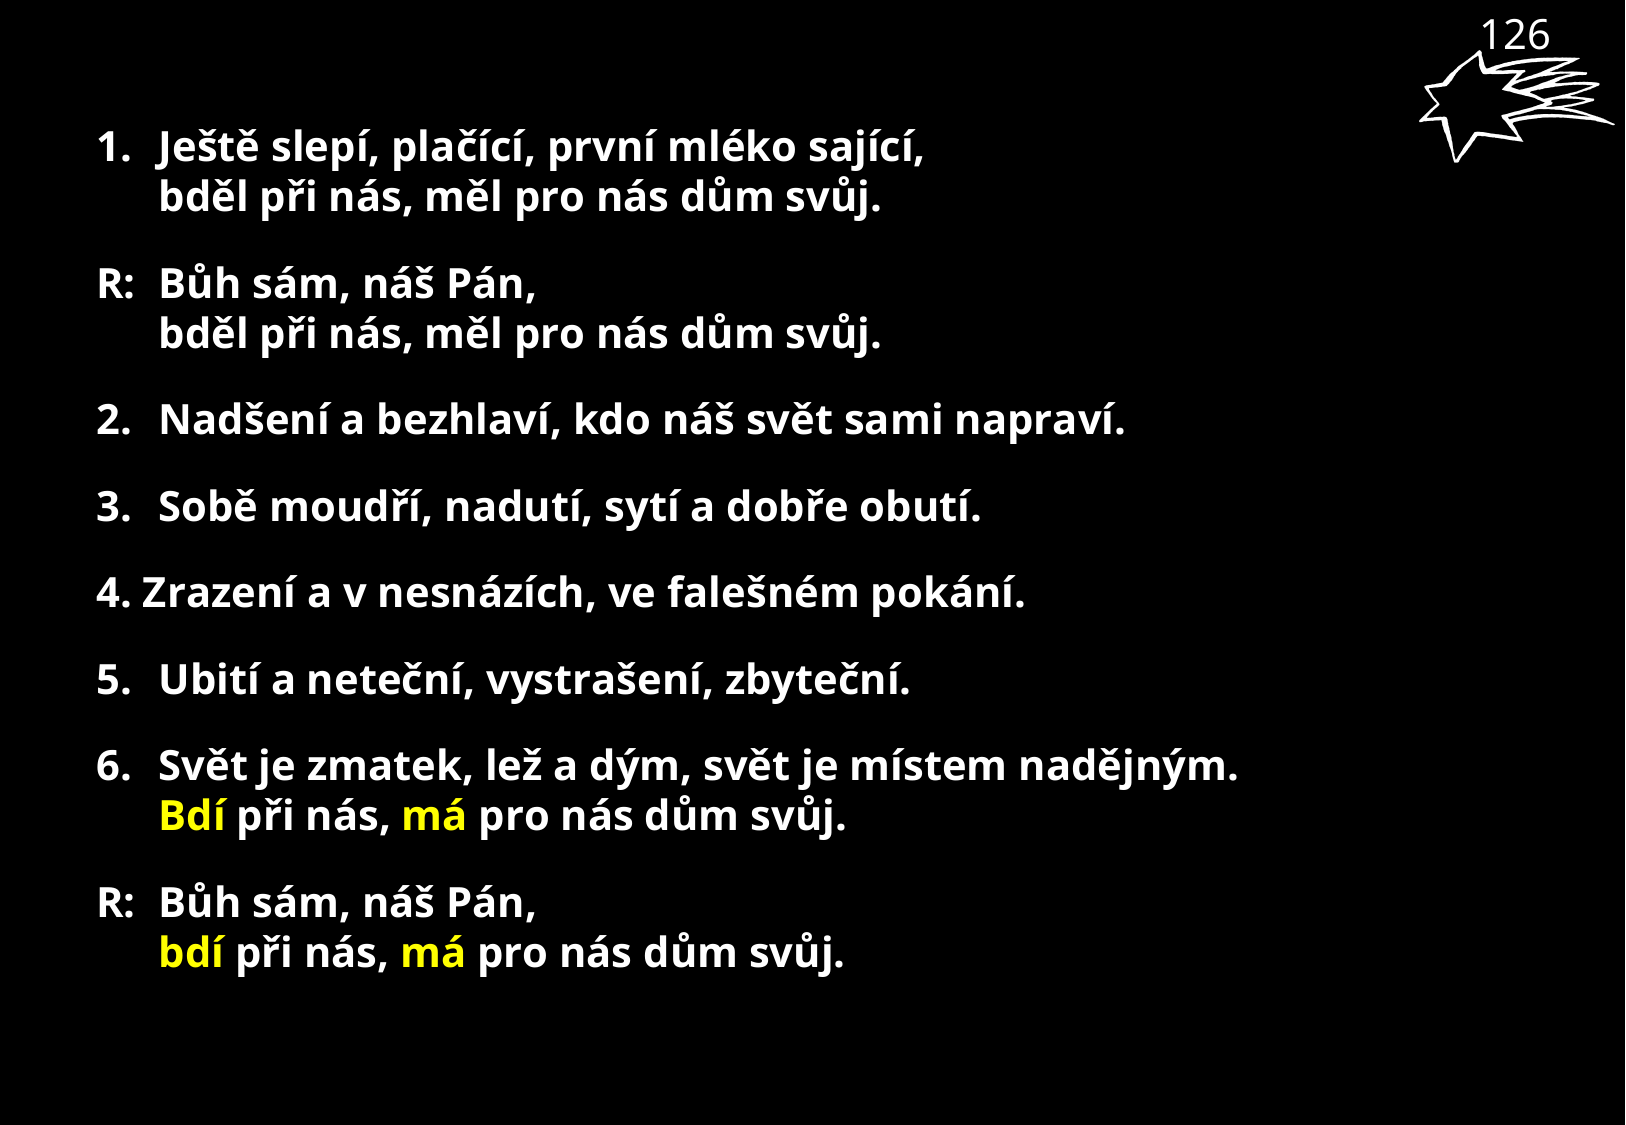

126
# 1. 	Ještě slepí, plačící, první mléko sající, bděl při nás, měl pro nás dům svůj.
R: 	Bůh sám, náš Pán,
bděl při nás, měl pro nás dům svůj.
Nadšení a bezhlaví, kdo náš svět sami napraví.
Sobě moudří, nadutí, sytí a dobře obutí.
4. Zrazení a v nesnázích, ve falešném pokání.
Ubití a neteční, vystrašení, zbyteční.
Svět je zmatek, lež a dým, svět je místem nadějným.
Bdí při nás, má pro nás dům svůj.
R: 	Bůh sám, náš Pán,
bdí při nás, má pro nás dům svůj.